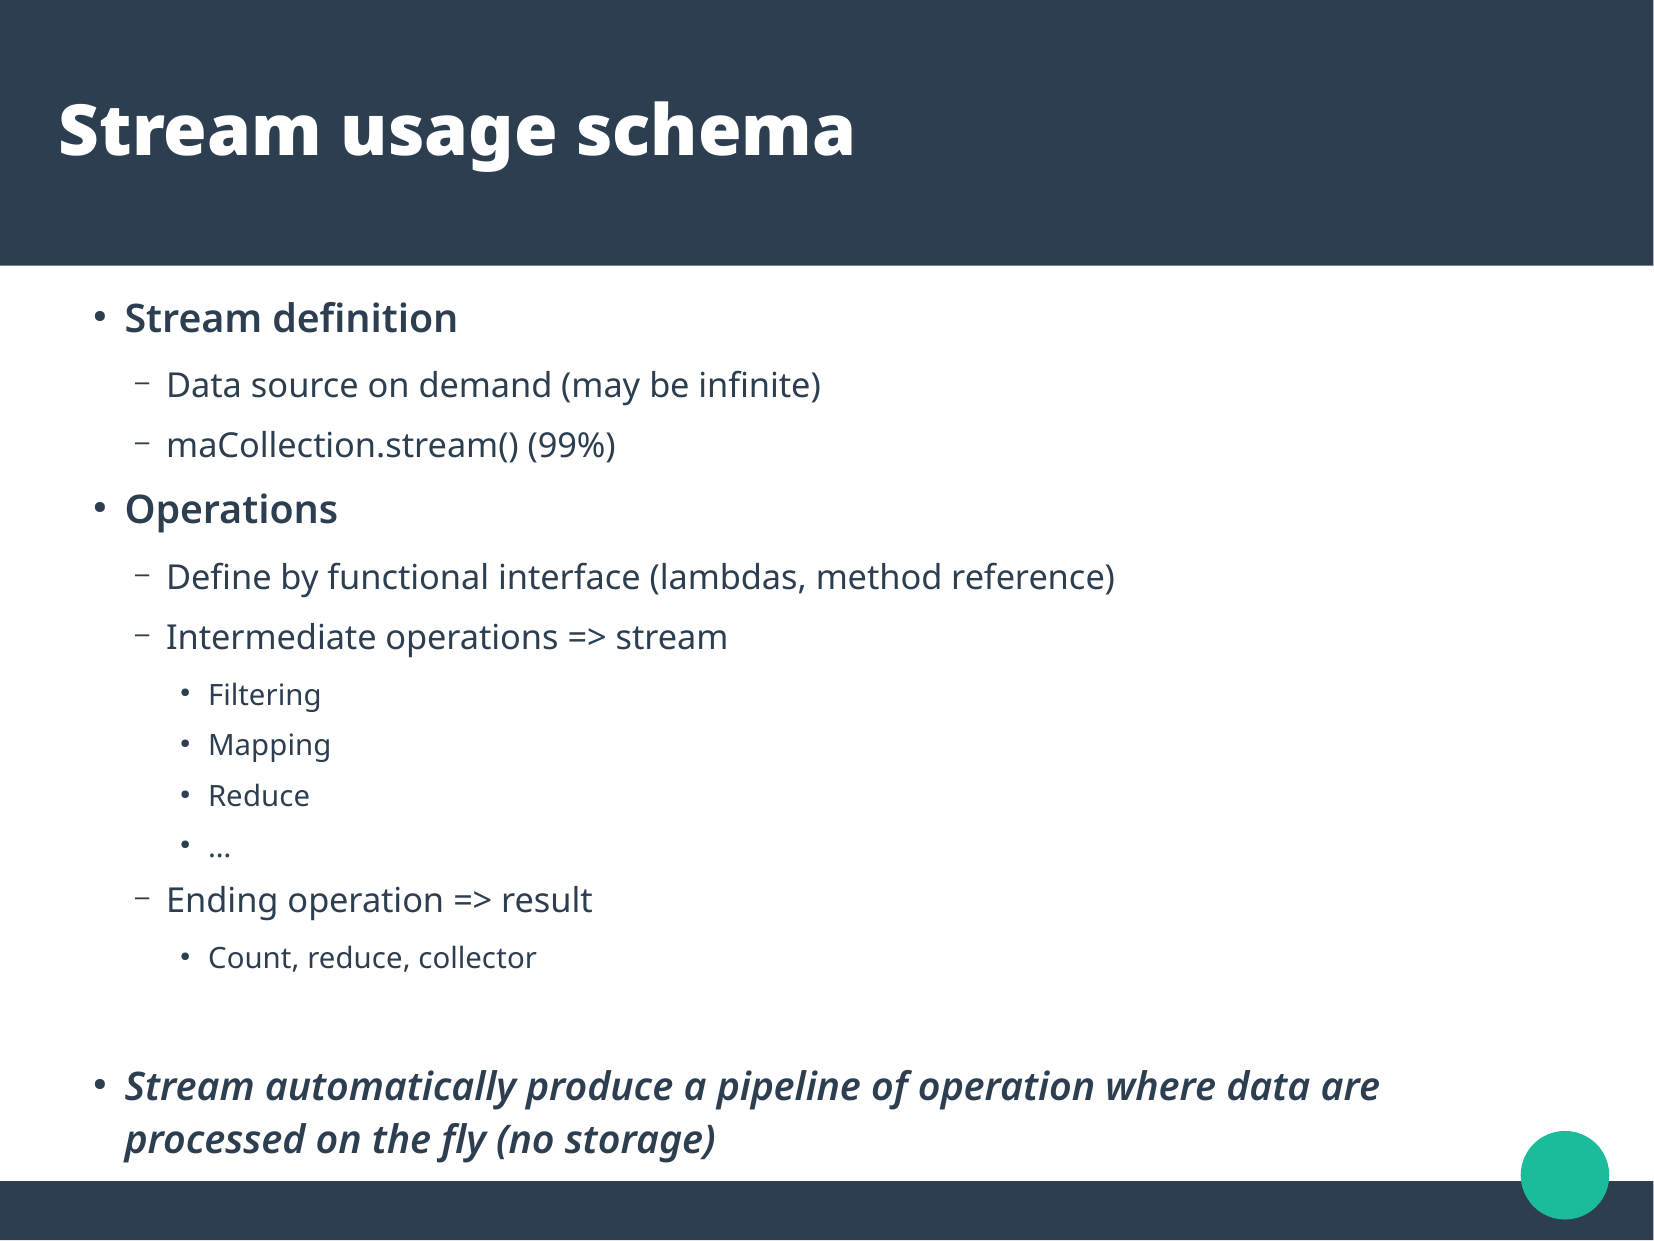

# Stream usage schema
Stream definition
Data source on demand (may be infinite)
maCollection.stream() (99%)
Operations
Define by functional interface (lambdas, method reference)
Intermediate operations => stream
Filtering
Mapping
Reduce
…
Ending operation => result
Count, reduce, collector
Stream automatically produce a pipeline of operation where data are processed on the fly (no storage)